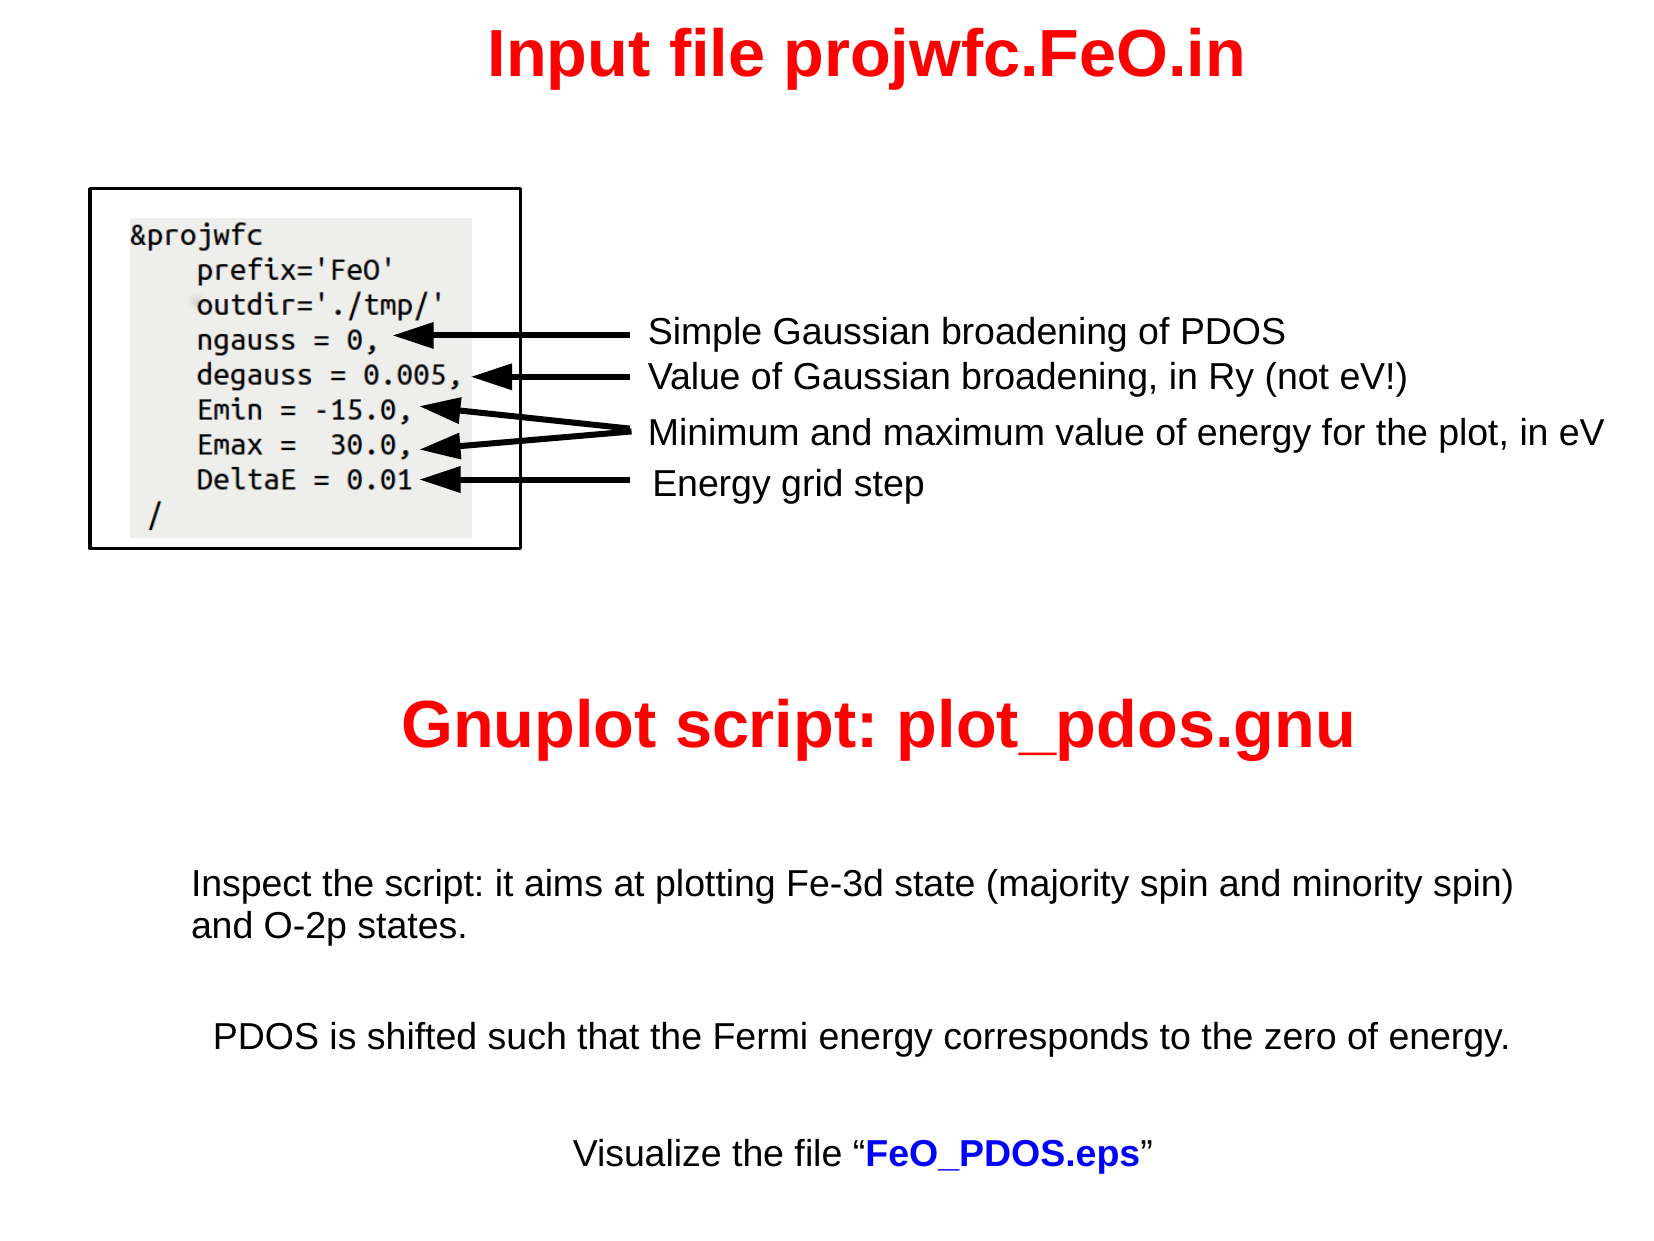

# Input file projwfc.FeO.in
Simple Gaussian broadening of PDOS
Value of Gaussian broadening, in Ry (not eV!)
Minimum and maximum value of energy for the plot, in eV
Energy grid step
Gnuplot script: plot_pdos.gnu
Inspect the script: it aims at plotting Fe-3d state (majority spin and minority spin)
and O-2p states.
PDOS is shifted such that the Fermi energy corresponds to the zero of energy.
Visualize the file “FeO_PDOS.eps”